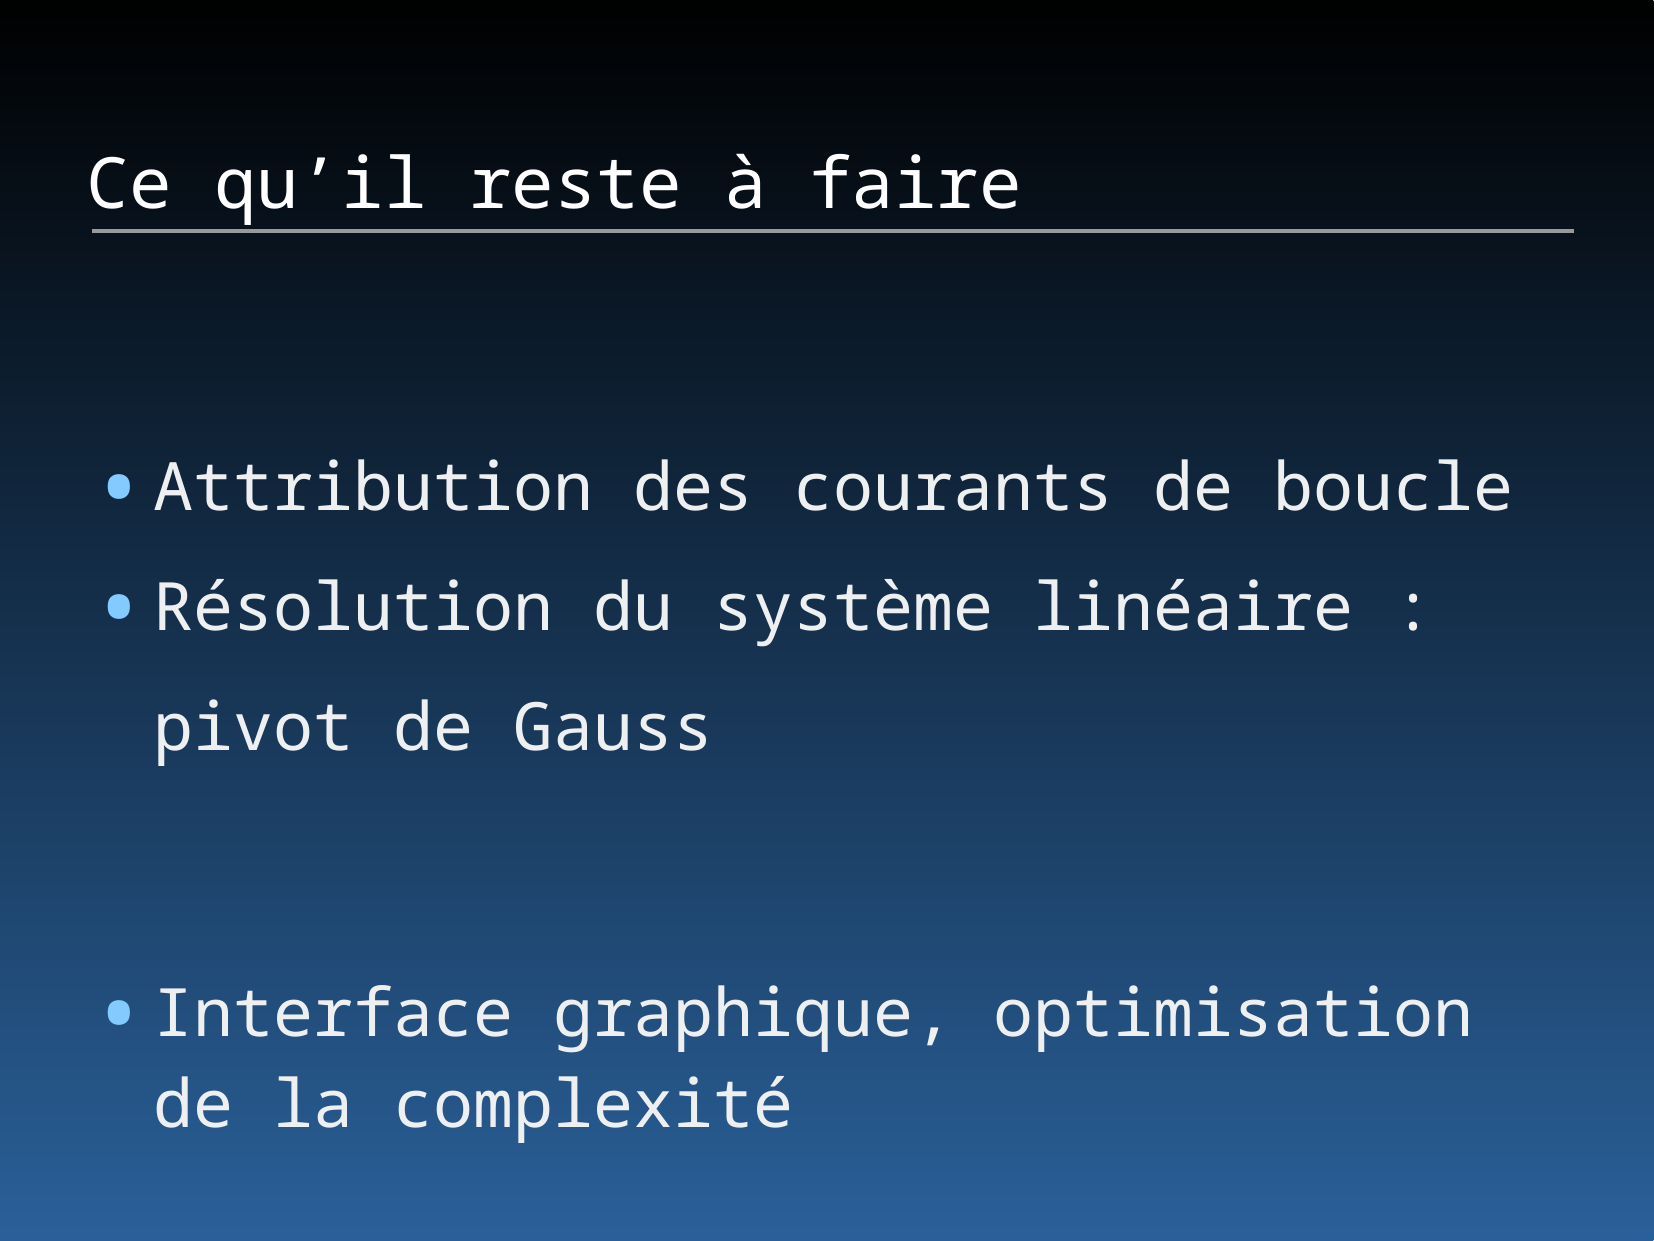

# Ce qu’il reste à faire
Attribution des courants de boucle
Résolution du système linéaire :
pivot de Gauss
Interface graphique, optimisation de la complexité